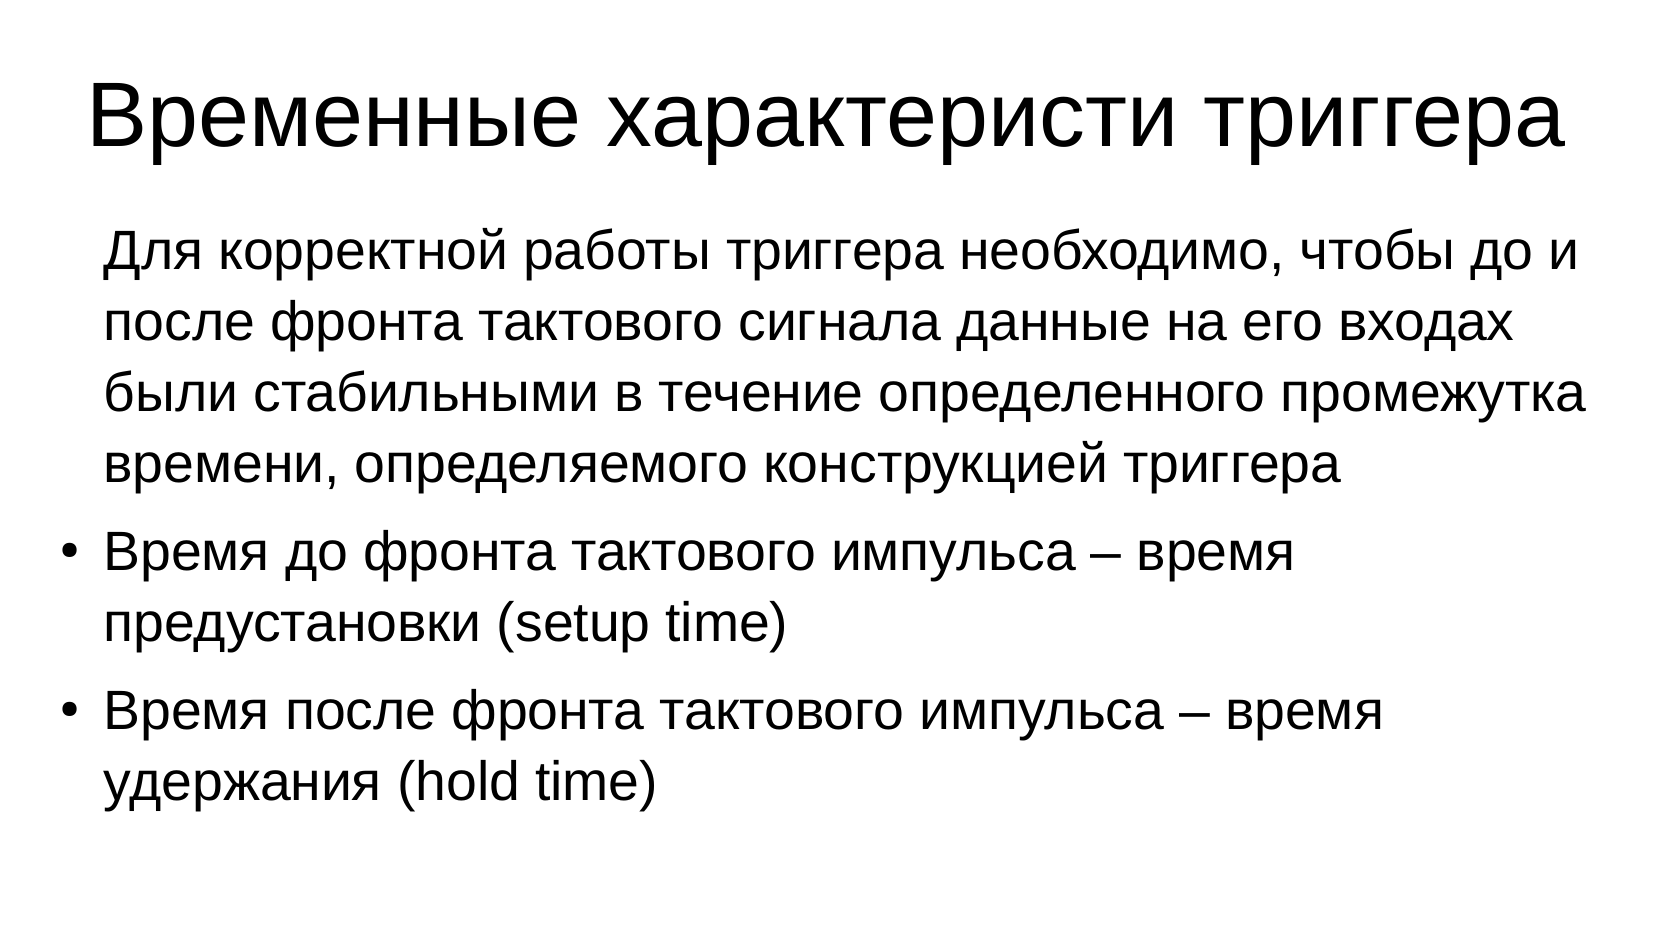

Временные характеристи триггера
# Для корректной работы триггера необходимо, чтобы до и после фронта тактового сигнала данные на его входах были стабильными в течение определенного промежутка времени, определяемого конструкцией триггера
Время до фронта тактового импульса – время предустановки (setup time)
Время после фронта тактового импульса – время удержания (hold time)